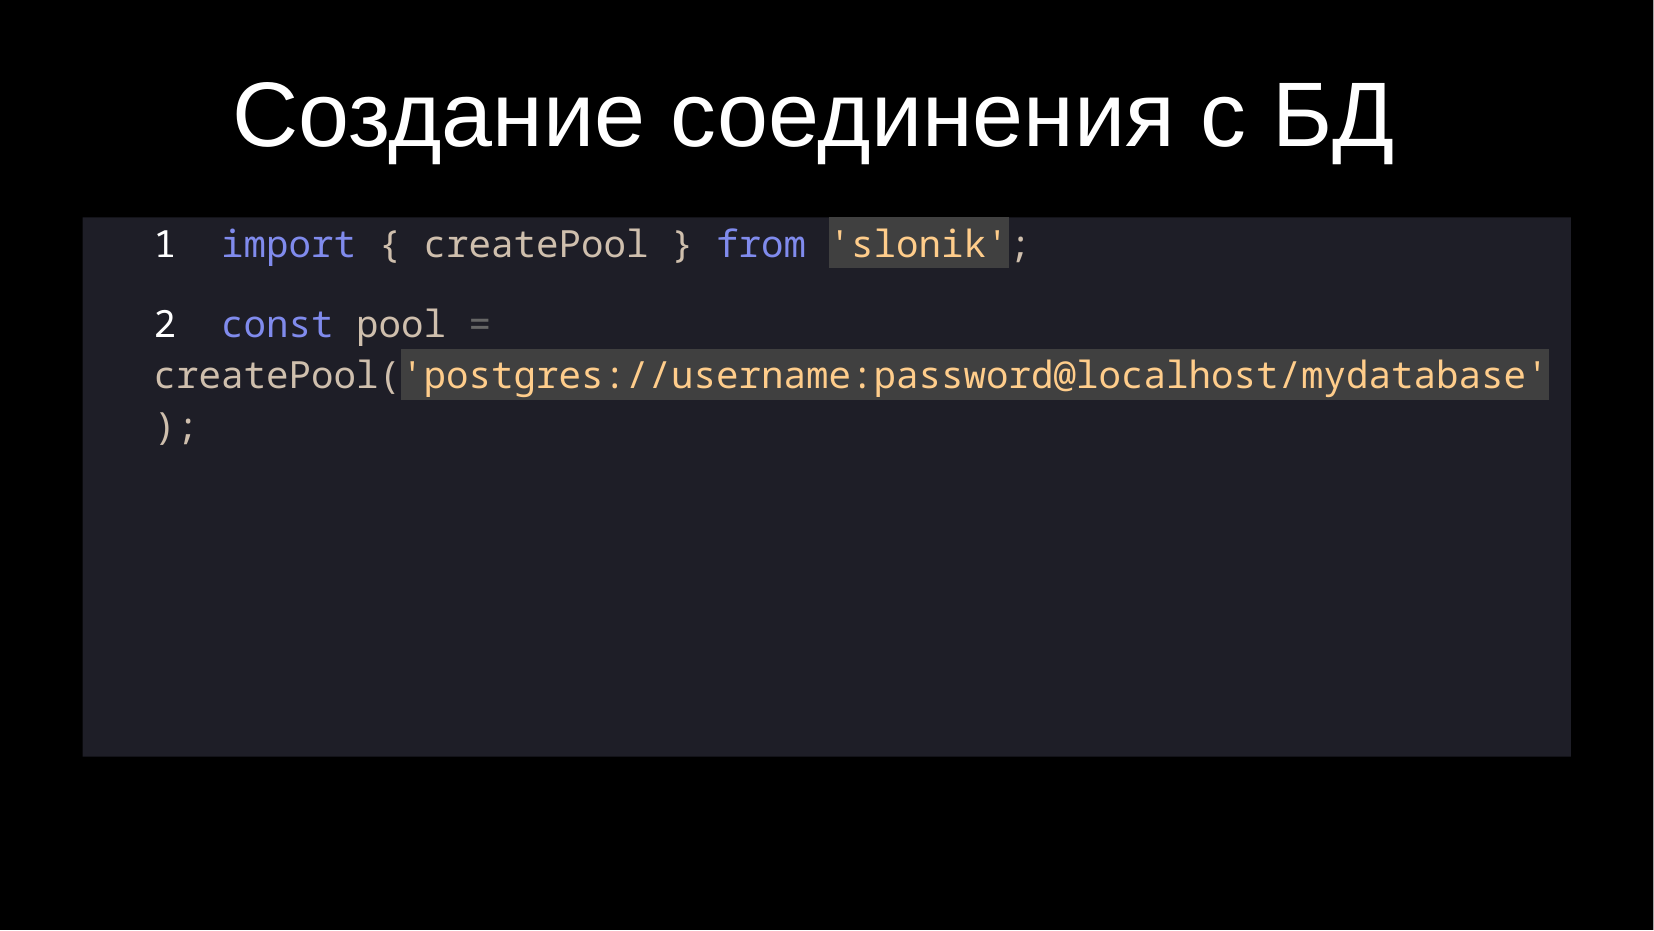

# Создание соединения с БД
1 import { createPool } from 'slonik';
2 const pool = createPool('postgres://username:password@localhost/mydatabase');